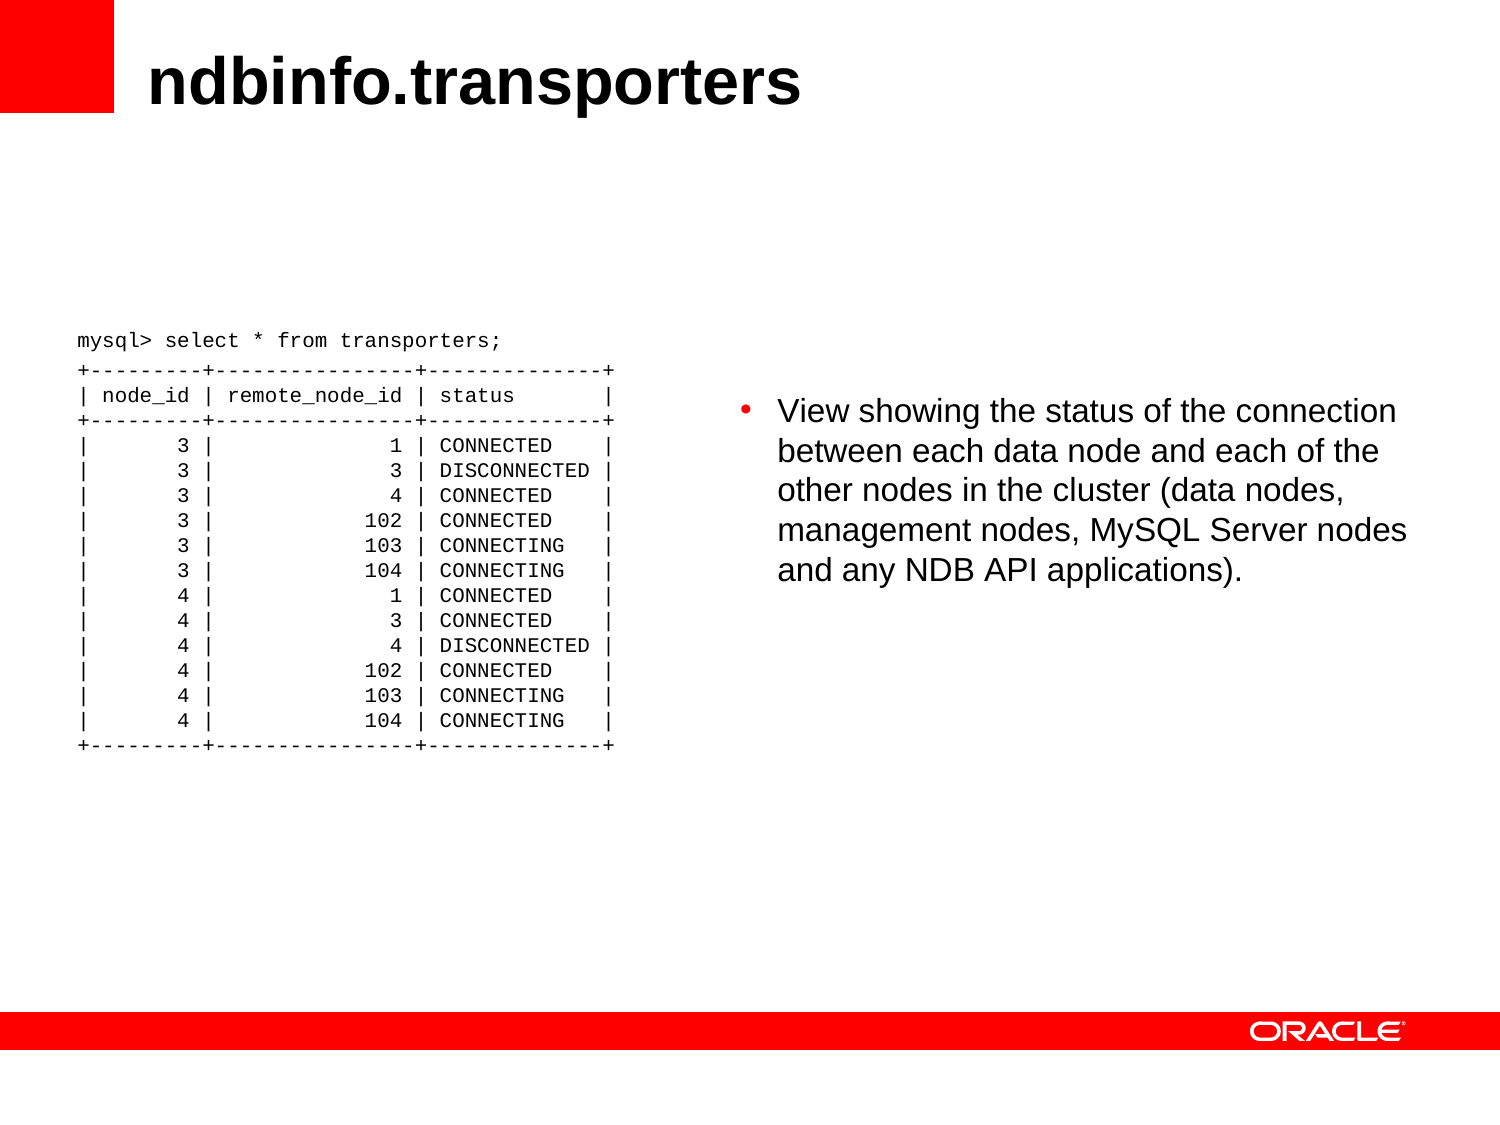

# ndbinfo.transporters
mysql> select * from transporters;
+---------+----------------+--------------+
| node_id | remote_node_id | status |
+---------+----------------+--------------+
| 3 | 1 | CONNECTED |
| 3 | 3 | DISCONNECTED |
| 3 | 4 | CONNECTED |
| 3 | 102 | CONNECTED |
| 3 | 103 | CONNECTING |
| 3 | 104 | CONNECTING |
| 4 | 1 | CONNECTED |
| 4 | 3 | CONNECTED |
| 4 | 4 | DISCONNECTED |
| 4 | 102 | CONNECTED |
| 4 | 103 | CONNECTING |
| 4 | 104 | CONNECTING |
+---------+----------------+--------------+
View showing the status of the connection between each data node and each of the other nodes in the cluster (data nodes, management nodes, MySQL Server nodes and any NDB API applications).